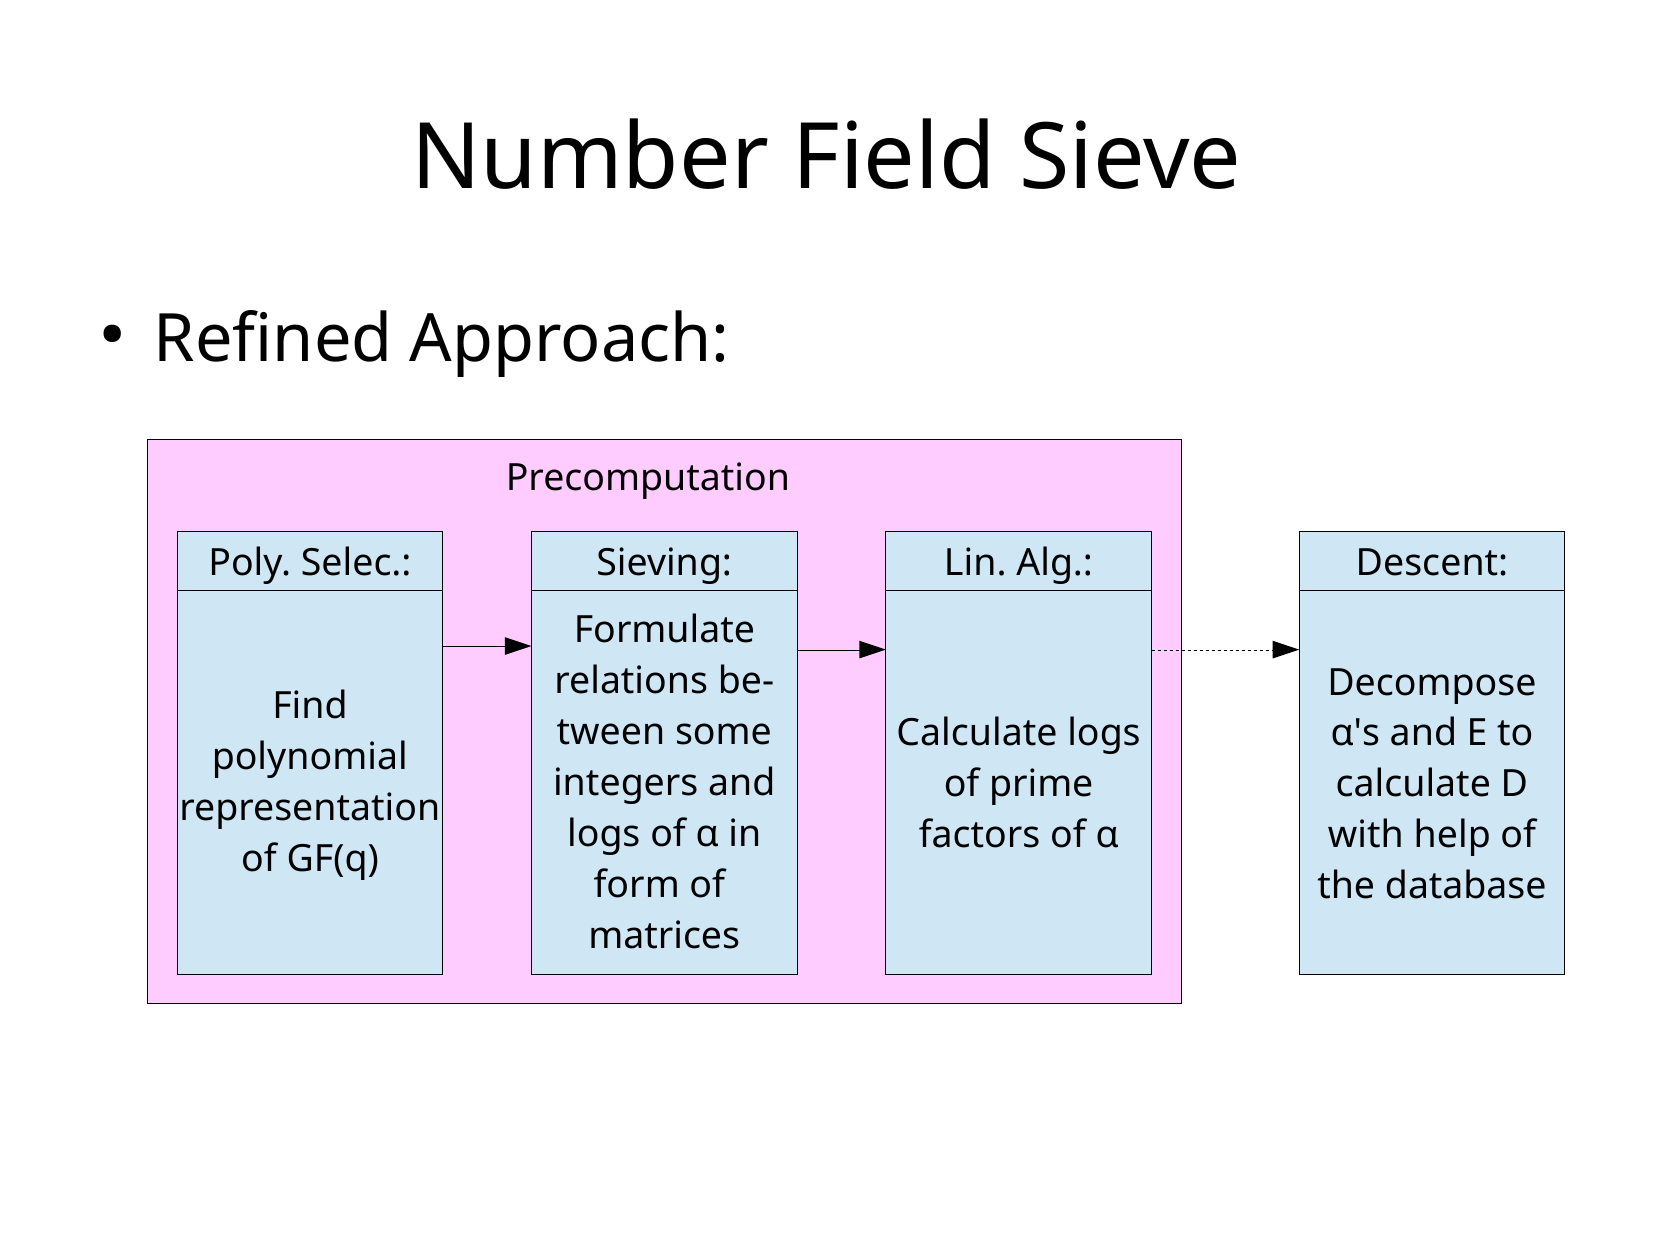

# Number Field Sieve
Refined Approach:
Precomputation
Poly. Selec.:
Sieving:
Lin. Alg.:
Descent:
Find
polynomial
representation
of GF(q)
Formulate
relations be-
tween some
integers and
logs of α in
form of
matrices
Calculate logs
of prime
factors of α
Decompose
α's and E to
calculate D
with help of
the database